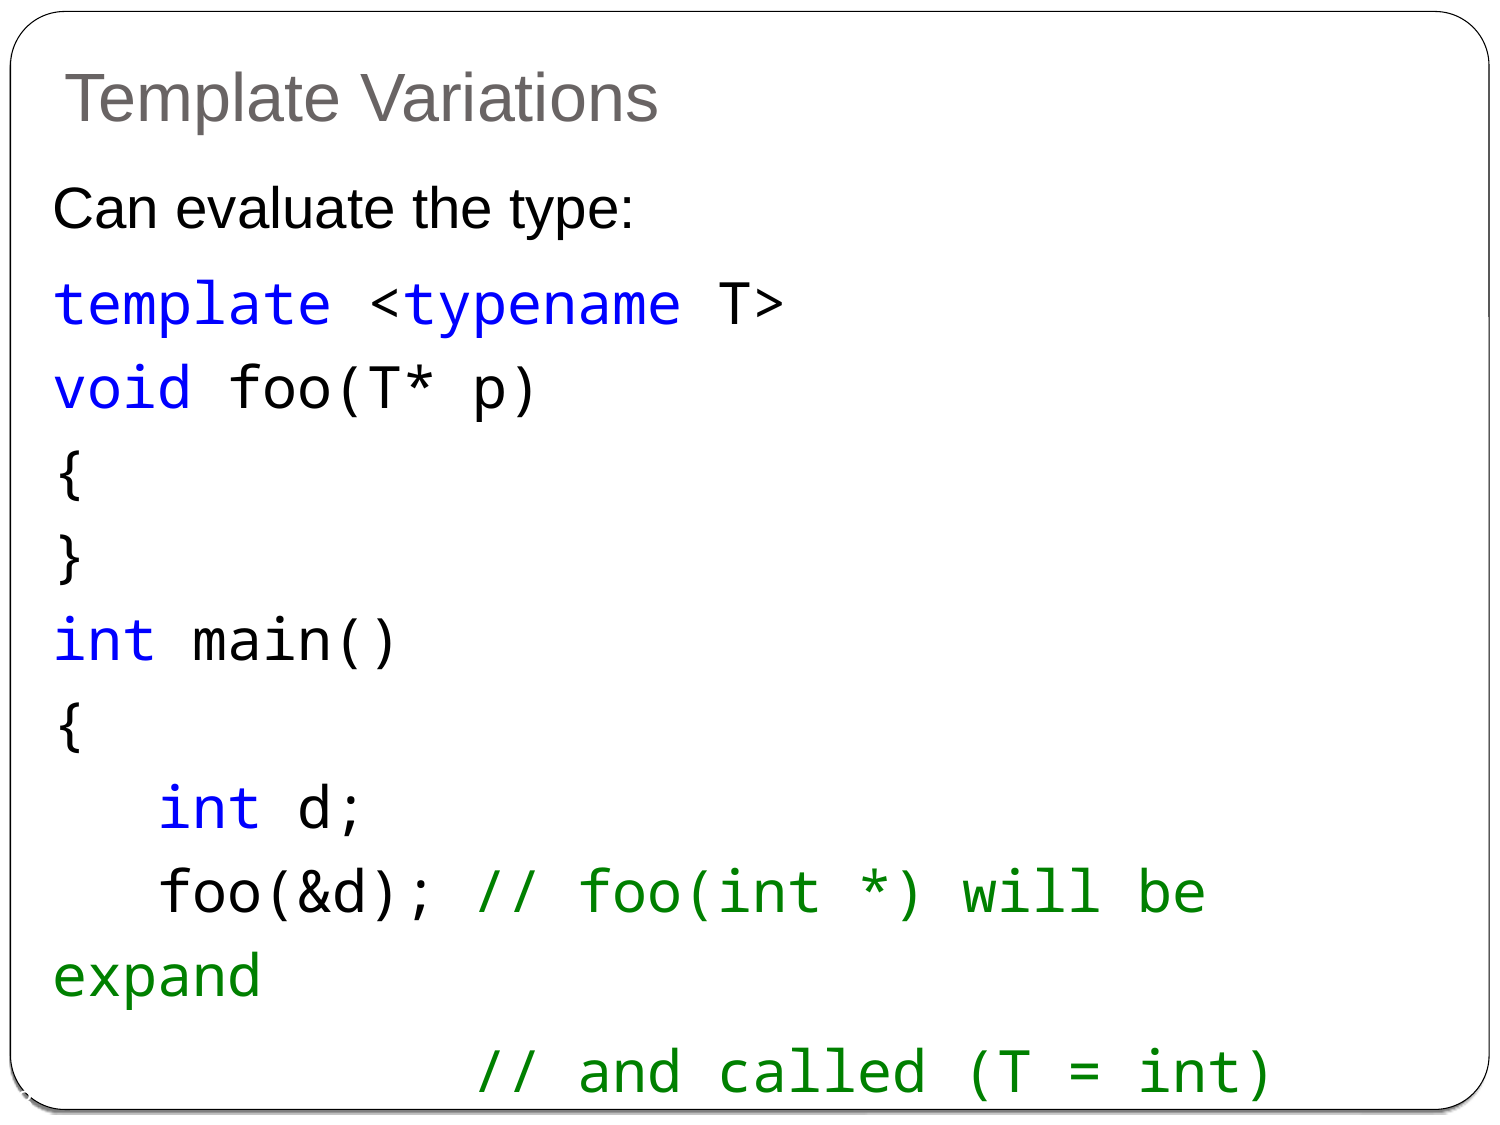

# Template Variations
Can evaluate the type:
template <typename T>
void foo(T* p)
{
}
int main()
{
   int d;
   foo(&d); // foo(int *) will be expand
 // and called (T = int)
}